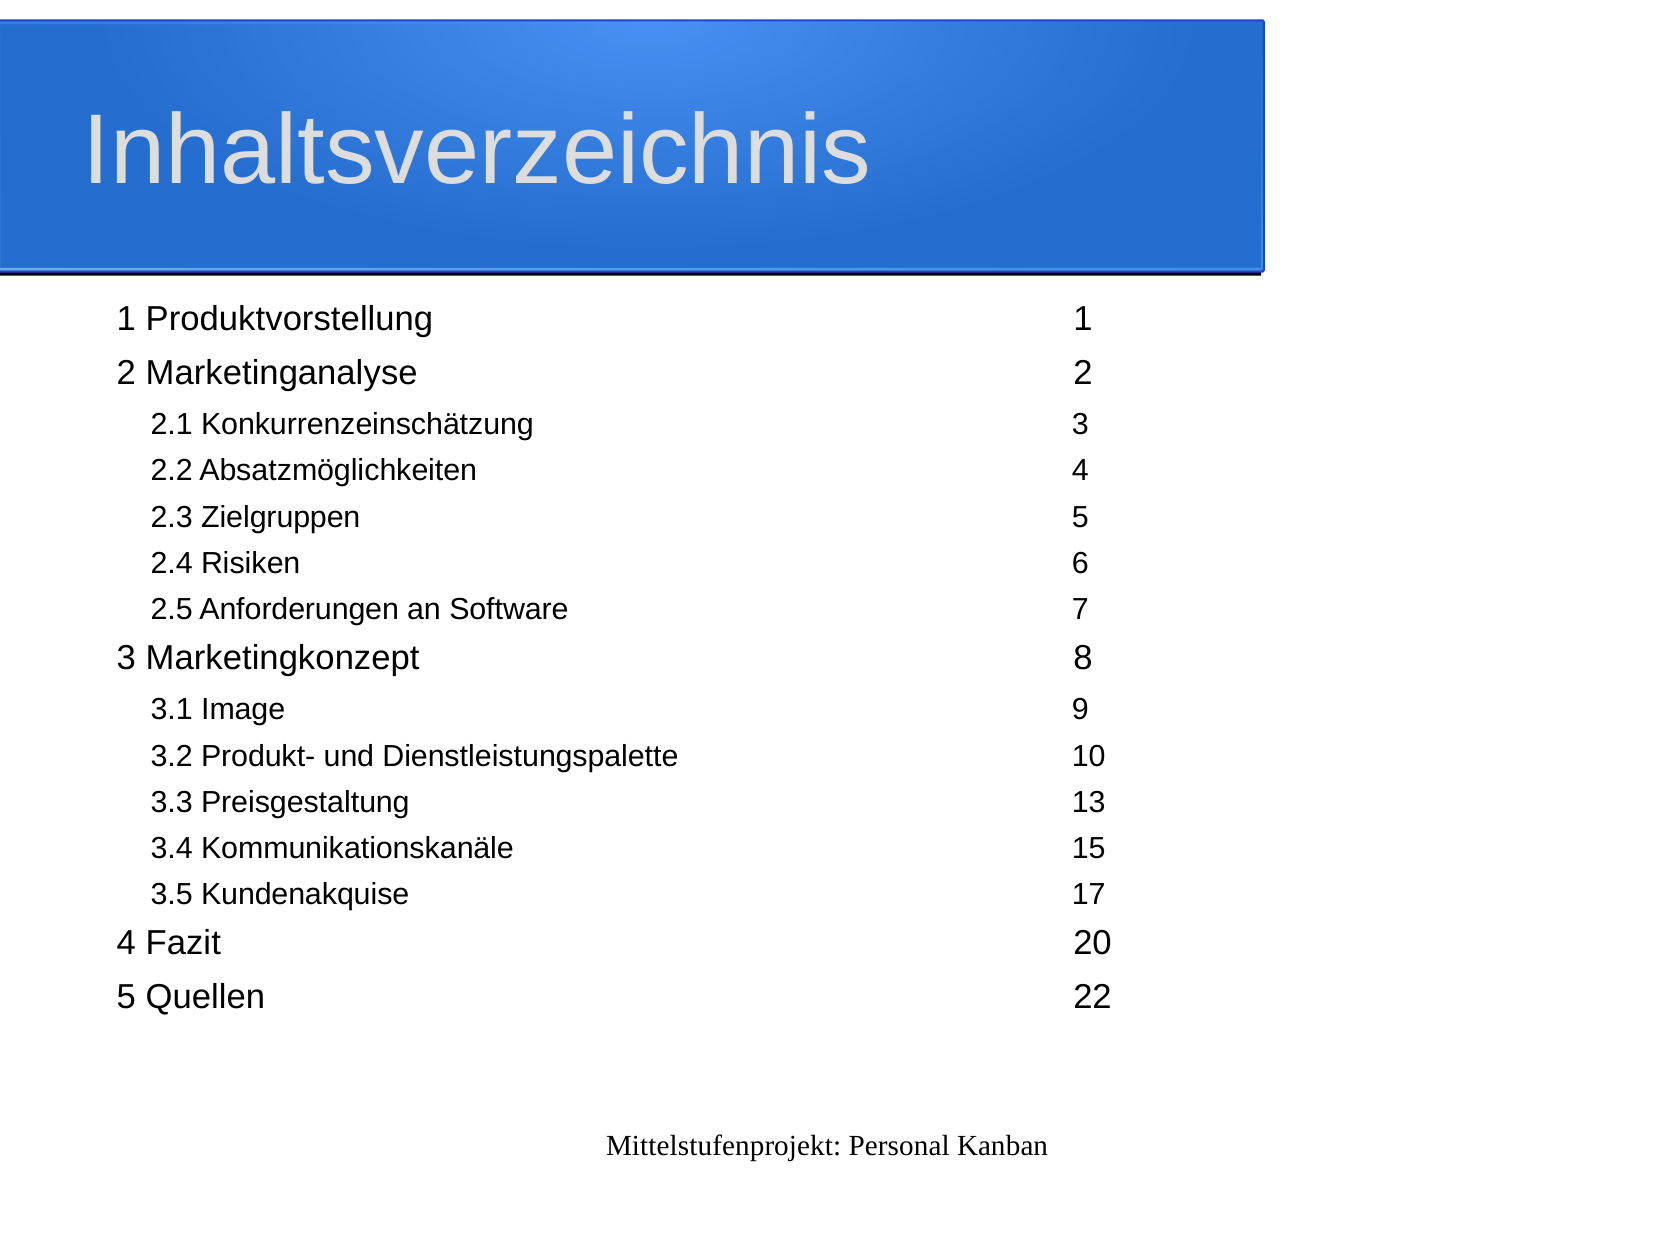

# Inhaltsverzeichnis
1 Produktvorstellung																			1
2 Marketinganalyse																			2
2.1 Konkurrenzeinschätzung																3
2.2 Absatzmöglichkeiten																	4
2.3 Zielgruppen																					5
2.4 Risiken																						6
2.5 Anforderungen an Software															7
3 Marketingkonzept																			8
3.1 Image																							9
3.2 Produkt- und Dienstleistungspalette												10
3.3 Preisgestaltung																			13
3.4 Kommunikationskanäle																15
3.5 Kundenakquise																			17
4 Fazit																									20
5 Quellen																							22
Mittelstufenprojekt: Personal Kanban